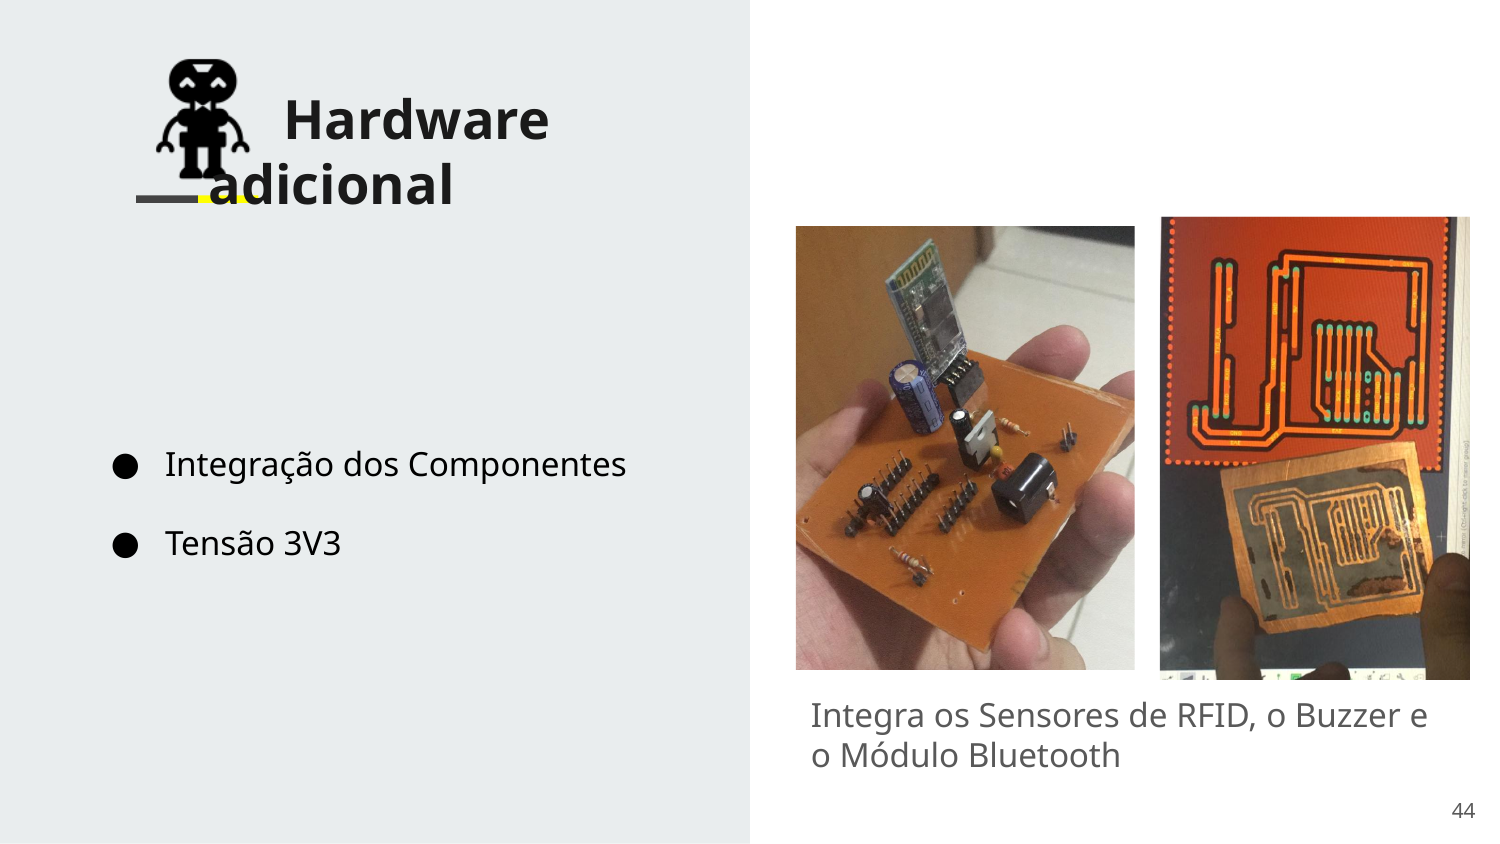

Hardware
adicional
# Integração dos Componentes
Tensão 3V3
Integra os Sensores de RFID, o Buzzer e o Módulo Bluetooth